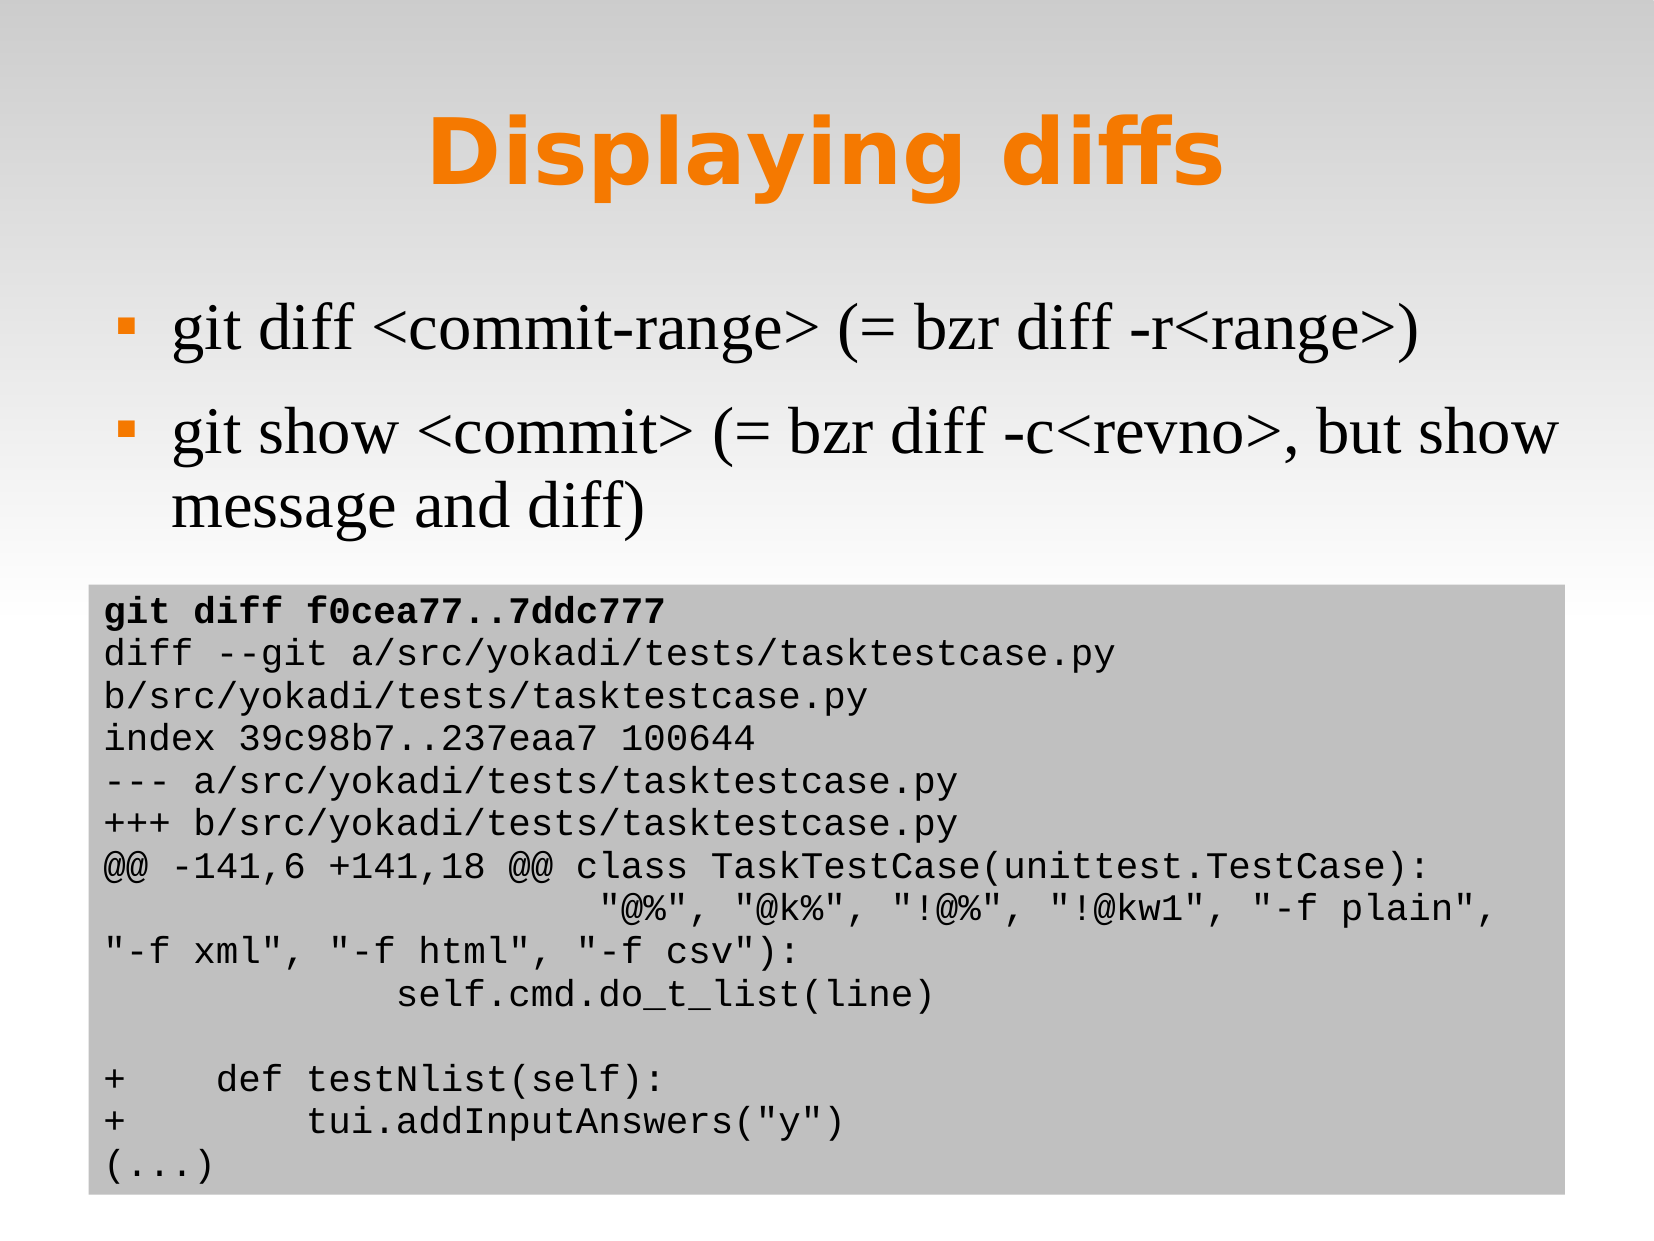

# Displaying diffs
git diff <commit-range> (= bzr diff -r<range>)
git show <commit> (= bzr diff -c<revno>, but show message and diff)
git diff f0cea77..7ddc777
diff --git a/src/yokadi/tests/tasktestcase.py b/src/yokadi/tests/tasktestcase.py
index 39c98b7..237eaa7 100644
--- a/src/yokadi/tests/tasktestcase.py
+++ b/src/yokadi/tests/tasktestcase.py
@@ -141,6 +141,18 @@ class TaskTestCase(unittest.TestCase):
 "@%", "@k%", "!@%", "!@kw1", "-f plain", "-f xml", "-f html", "-f csv"):
 self.cmd.do_t_list(line)
+ def testNlist(self):
+ tui.addInputAnswers("y")
(...)